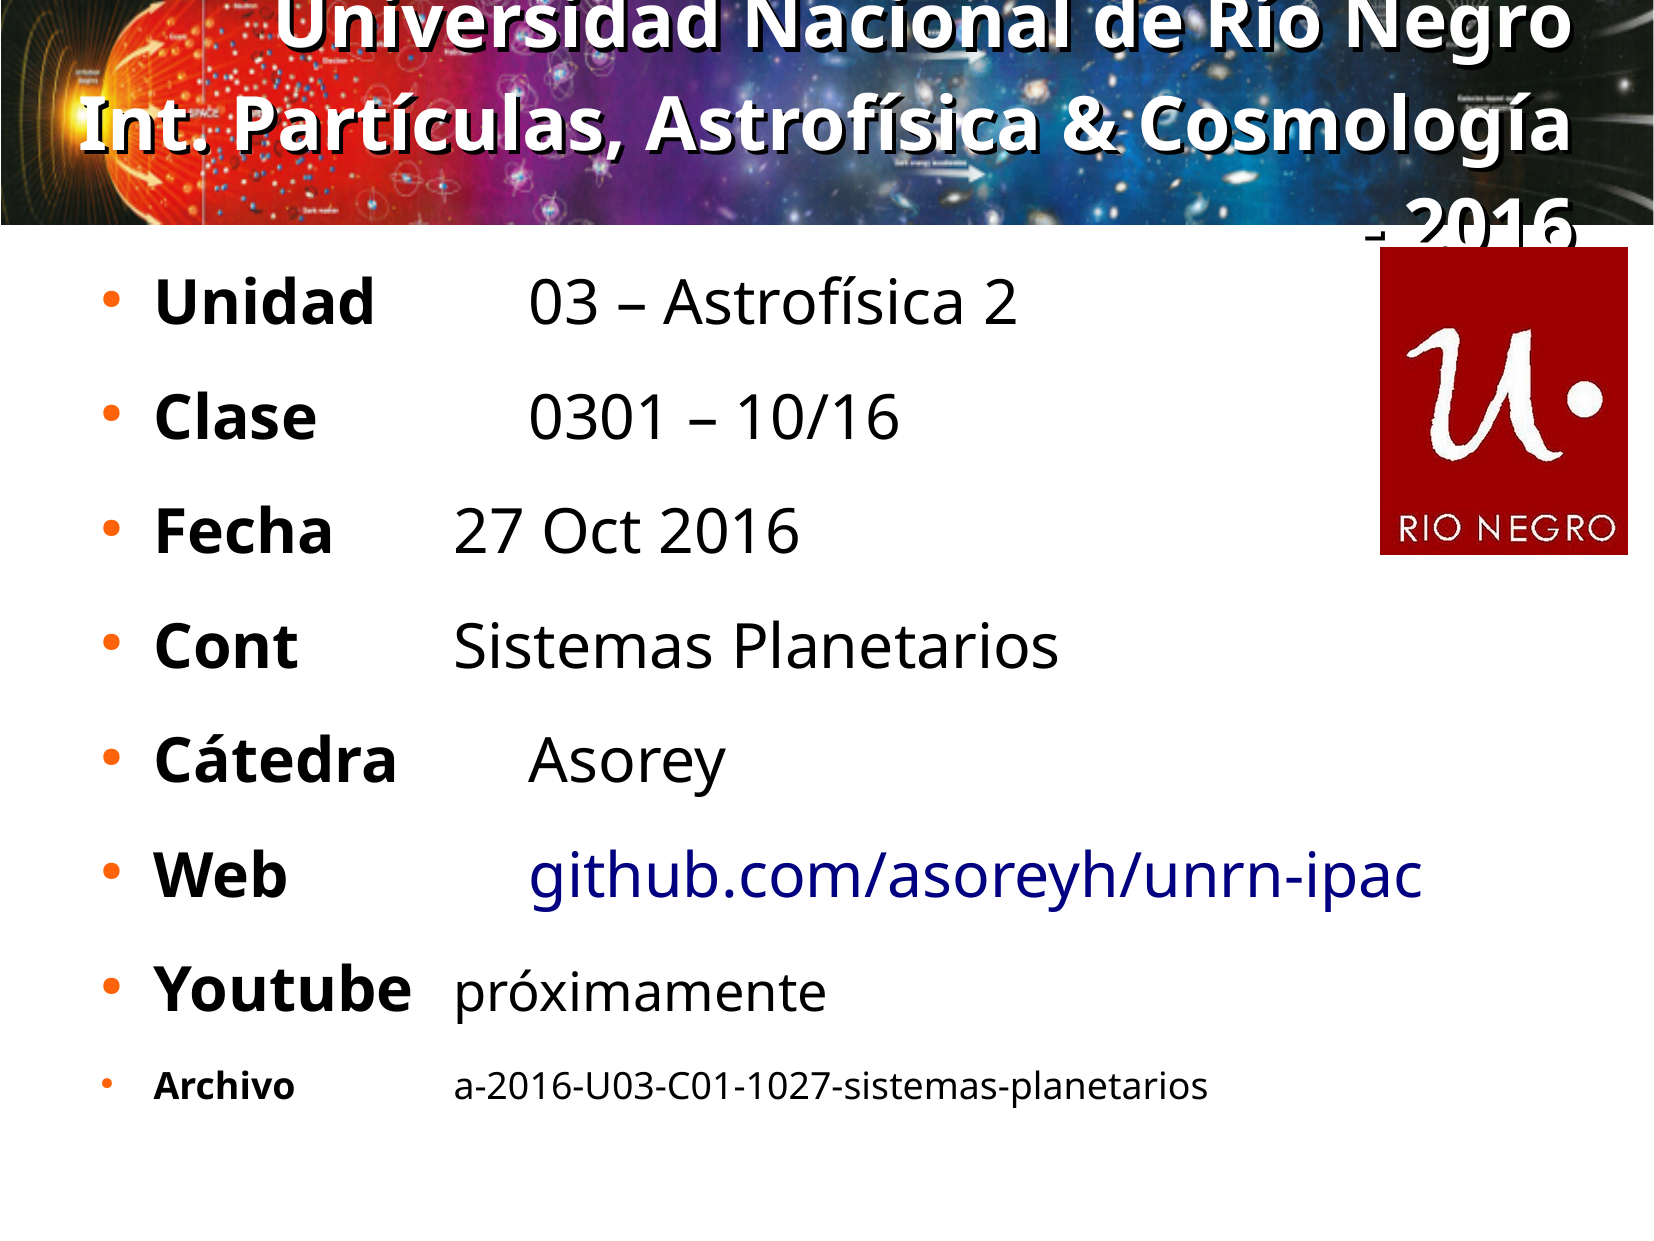

# Universidad Nacional de Río Negro Int. Partículas, Astrofísica & Cosmología - 2016
Unidad 		03 – Astrofísica 2
Clase			0301 – 10/16
Fecha		27 Oct 2016
Cont			Sistemas Planetarios
Cátedra		Asorey
Web 			github.com/asoreyh/unrn-ipac
Youtube 	próximamente
Archivo			a-2016-U03-C01-1027-sistemas-planetarios